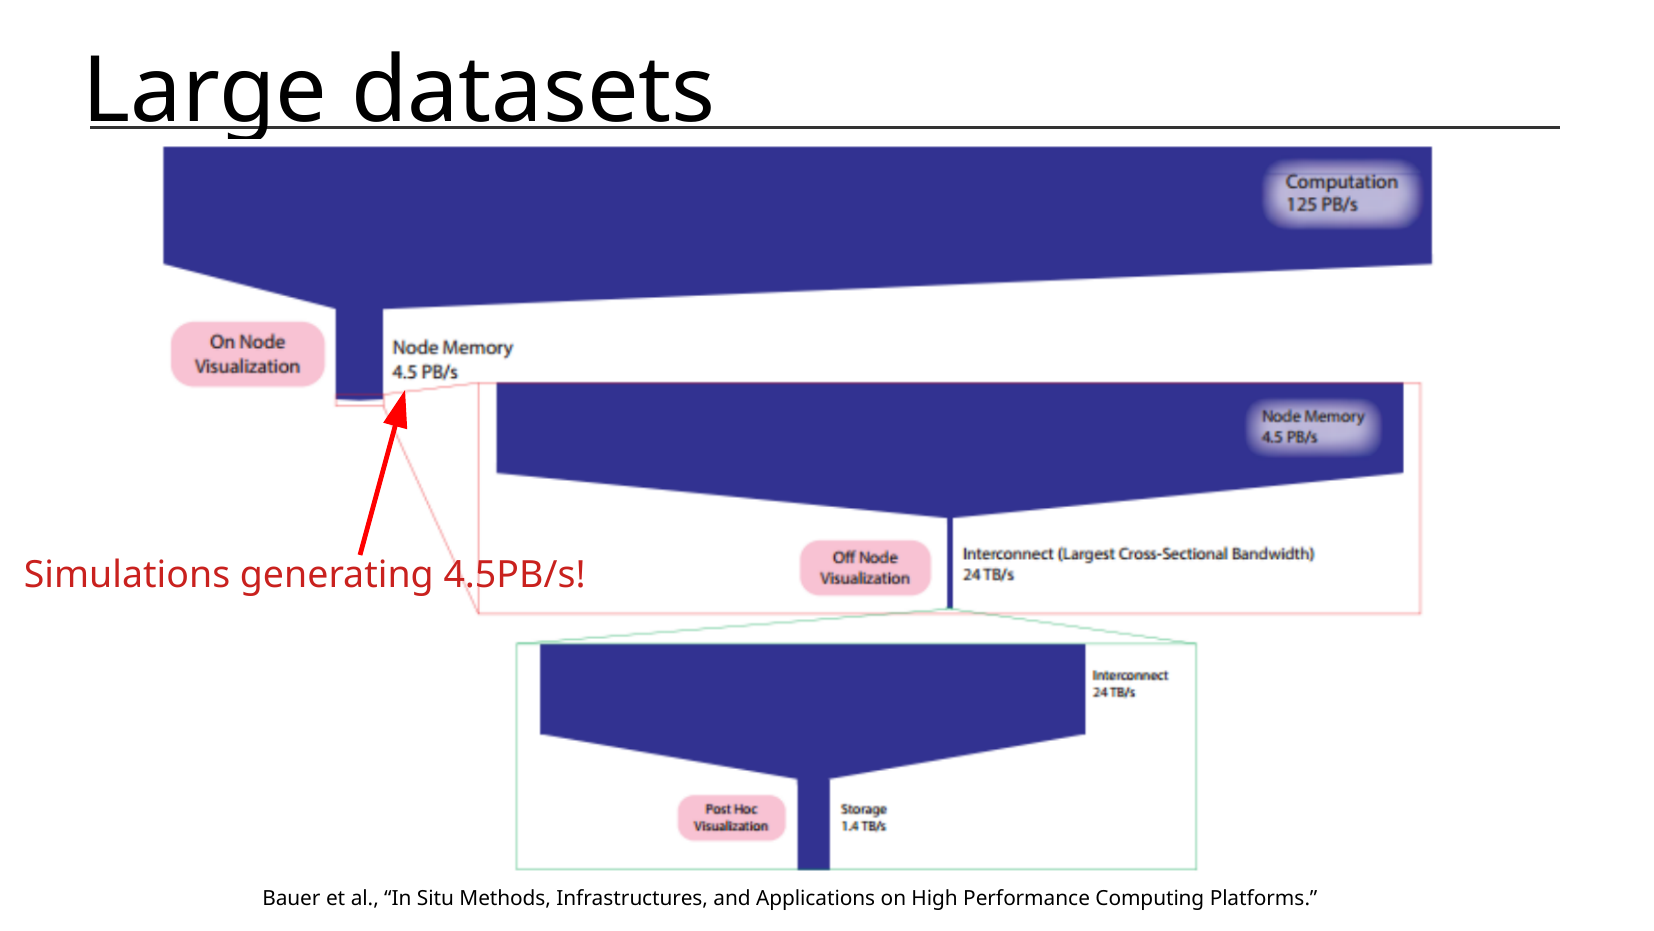

# Large datasets
Simulations generating 4.5PB/s!
Bauer et al., “In Situ Methods, Infrastructures, and Applications on High Performance Computing Platforms.”